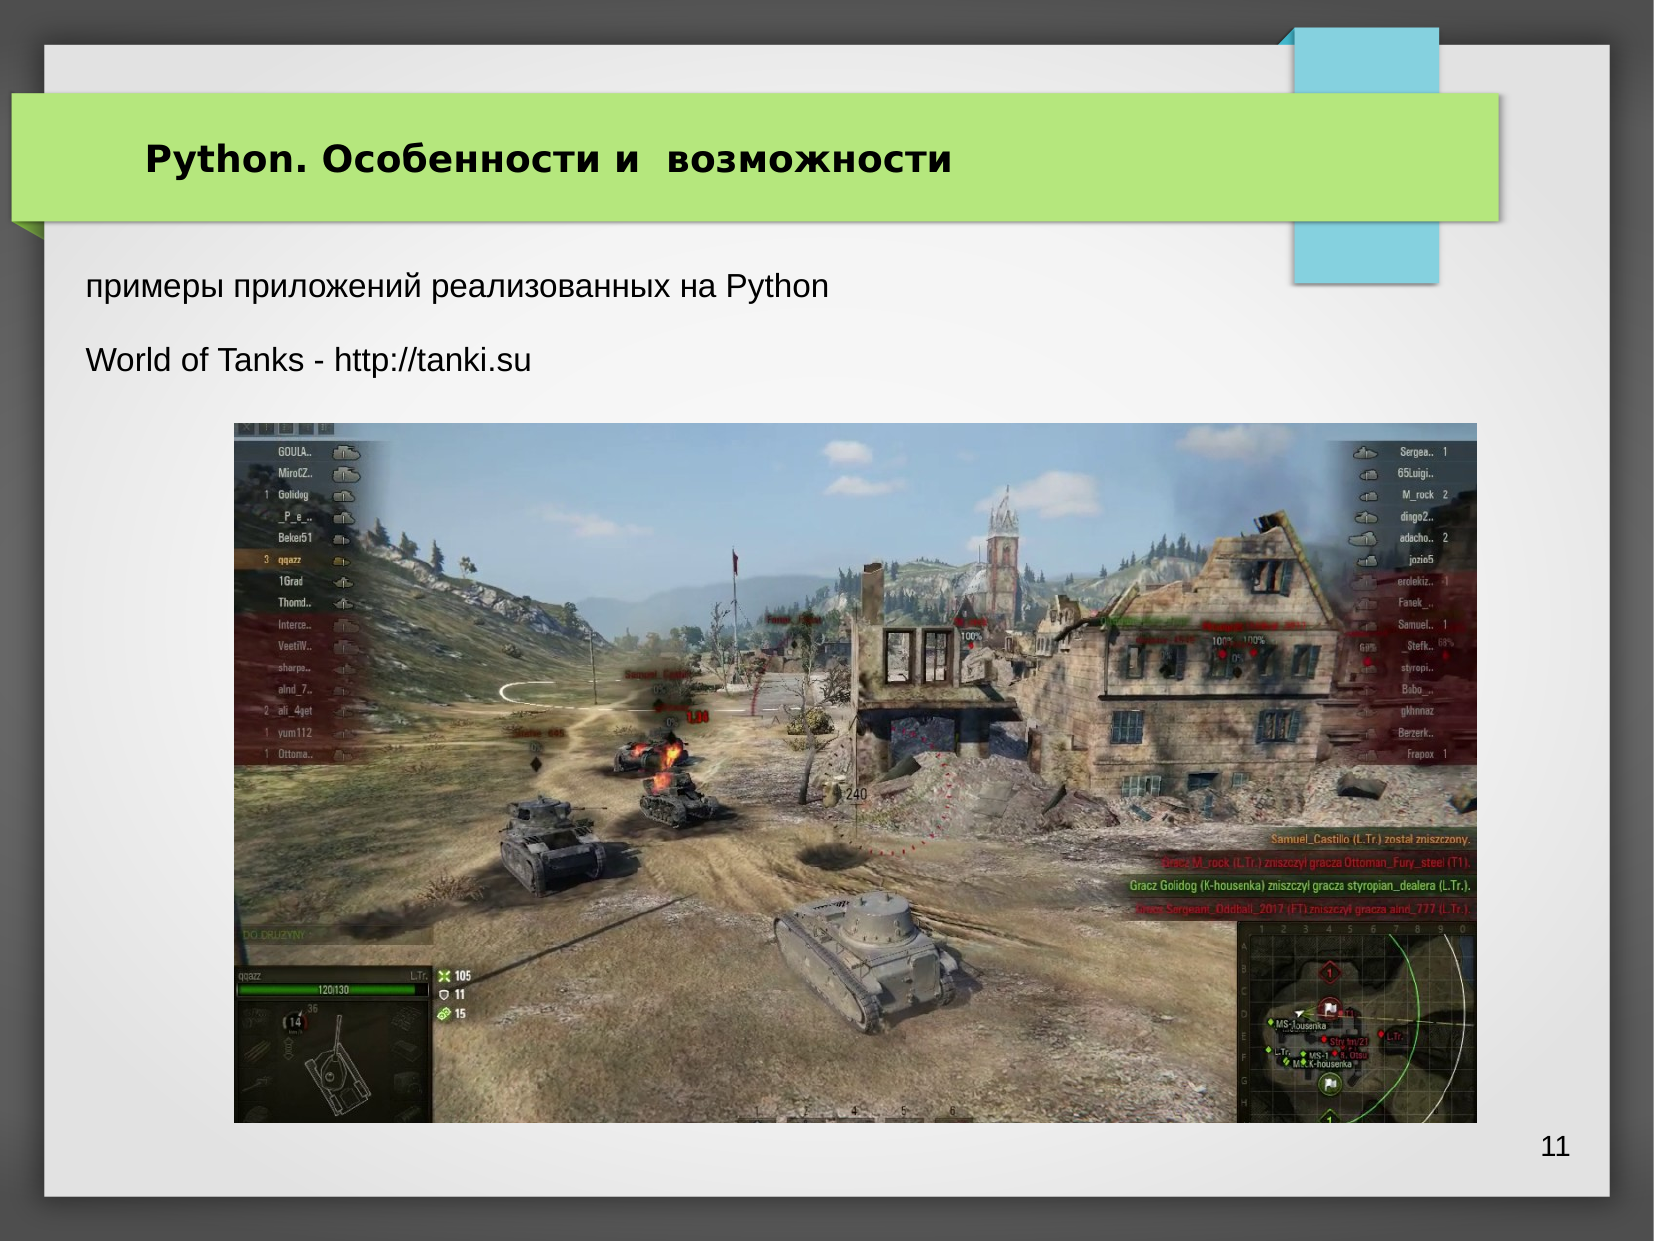

Python. Особенности и возможности
примеры приложений реализованных на Python
World of Tanks - http://tanki.su
11